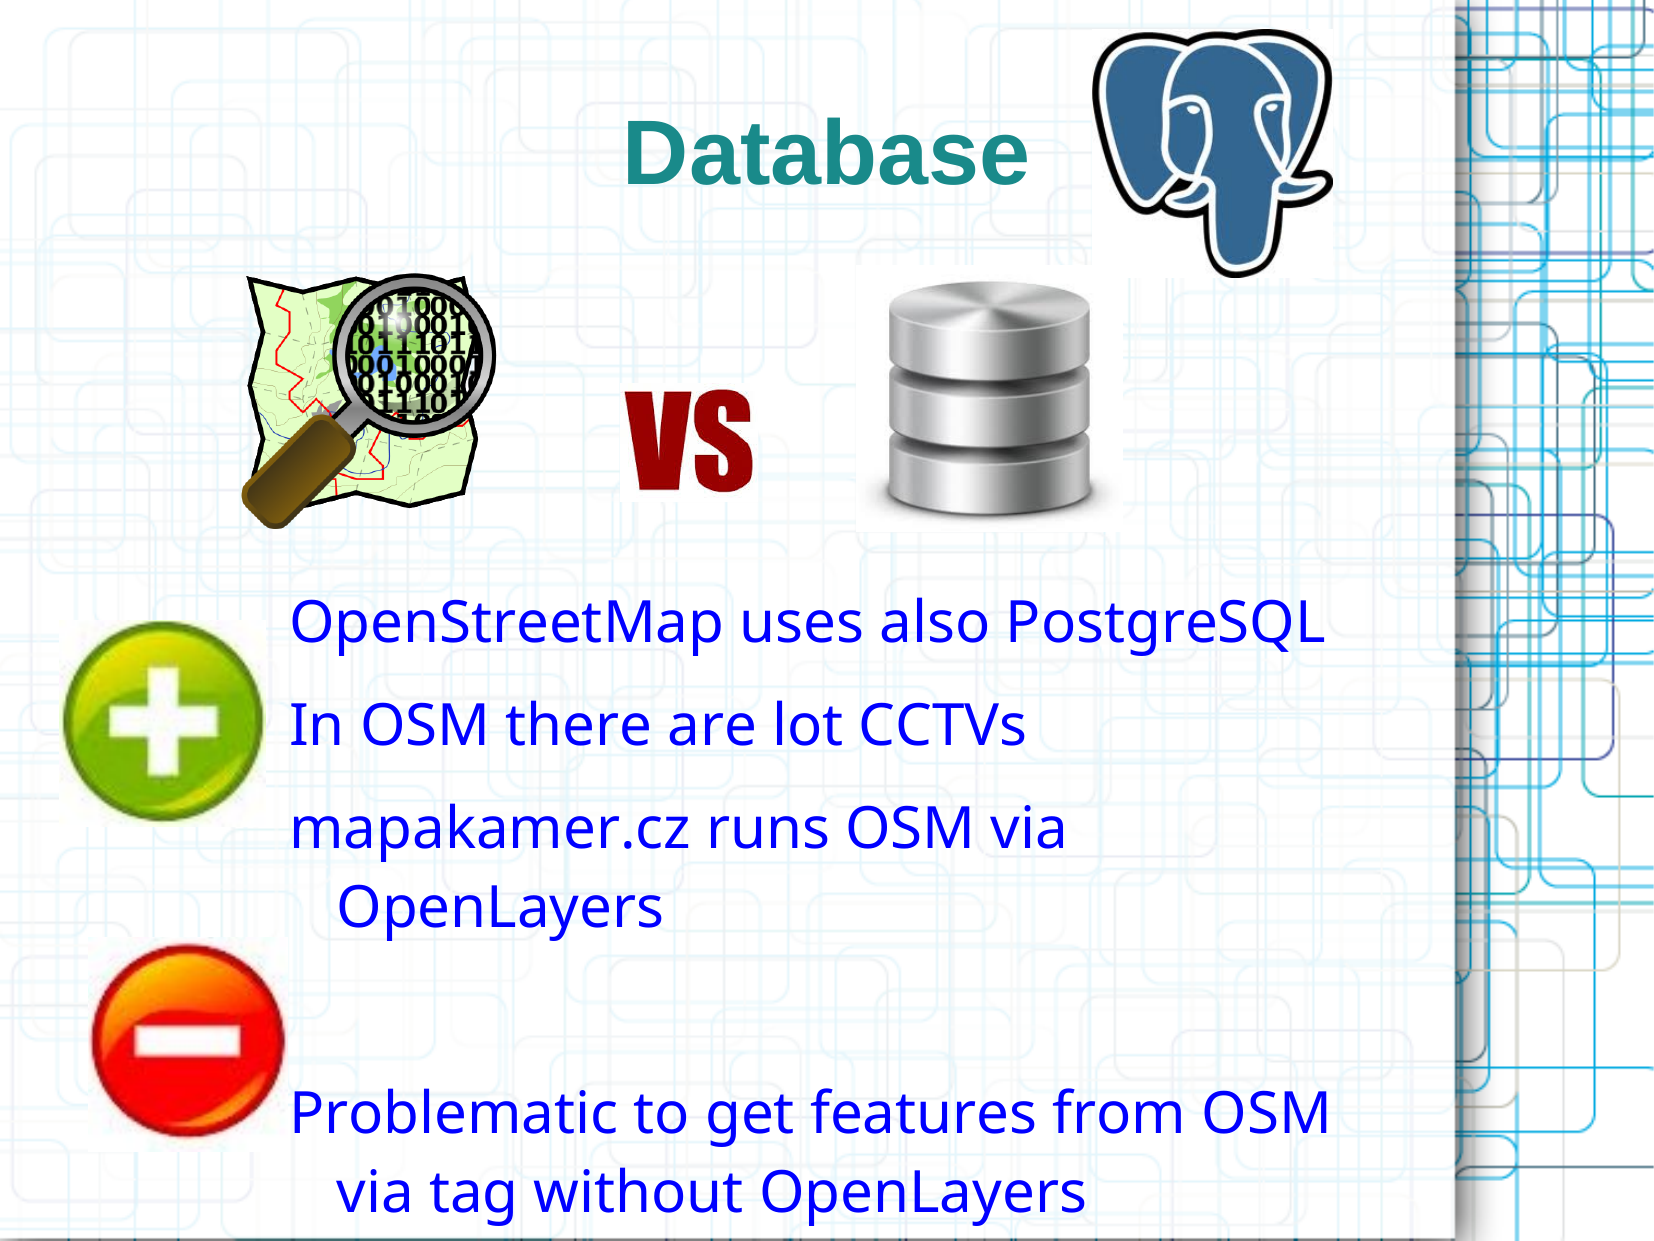

# Database
OpenStreetMap uses also PostgreSQL
In OSM there are lot CCTVs
mapakamer.cz runs OSM via OpenLayers
Problematic to get features from OSM via tag without OpenLayers
Problems with queue adding of data
OSM doesn't support images